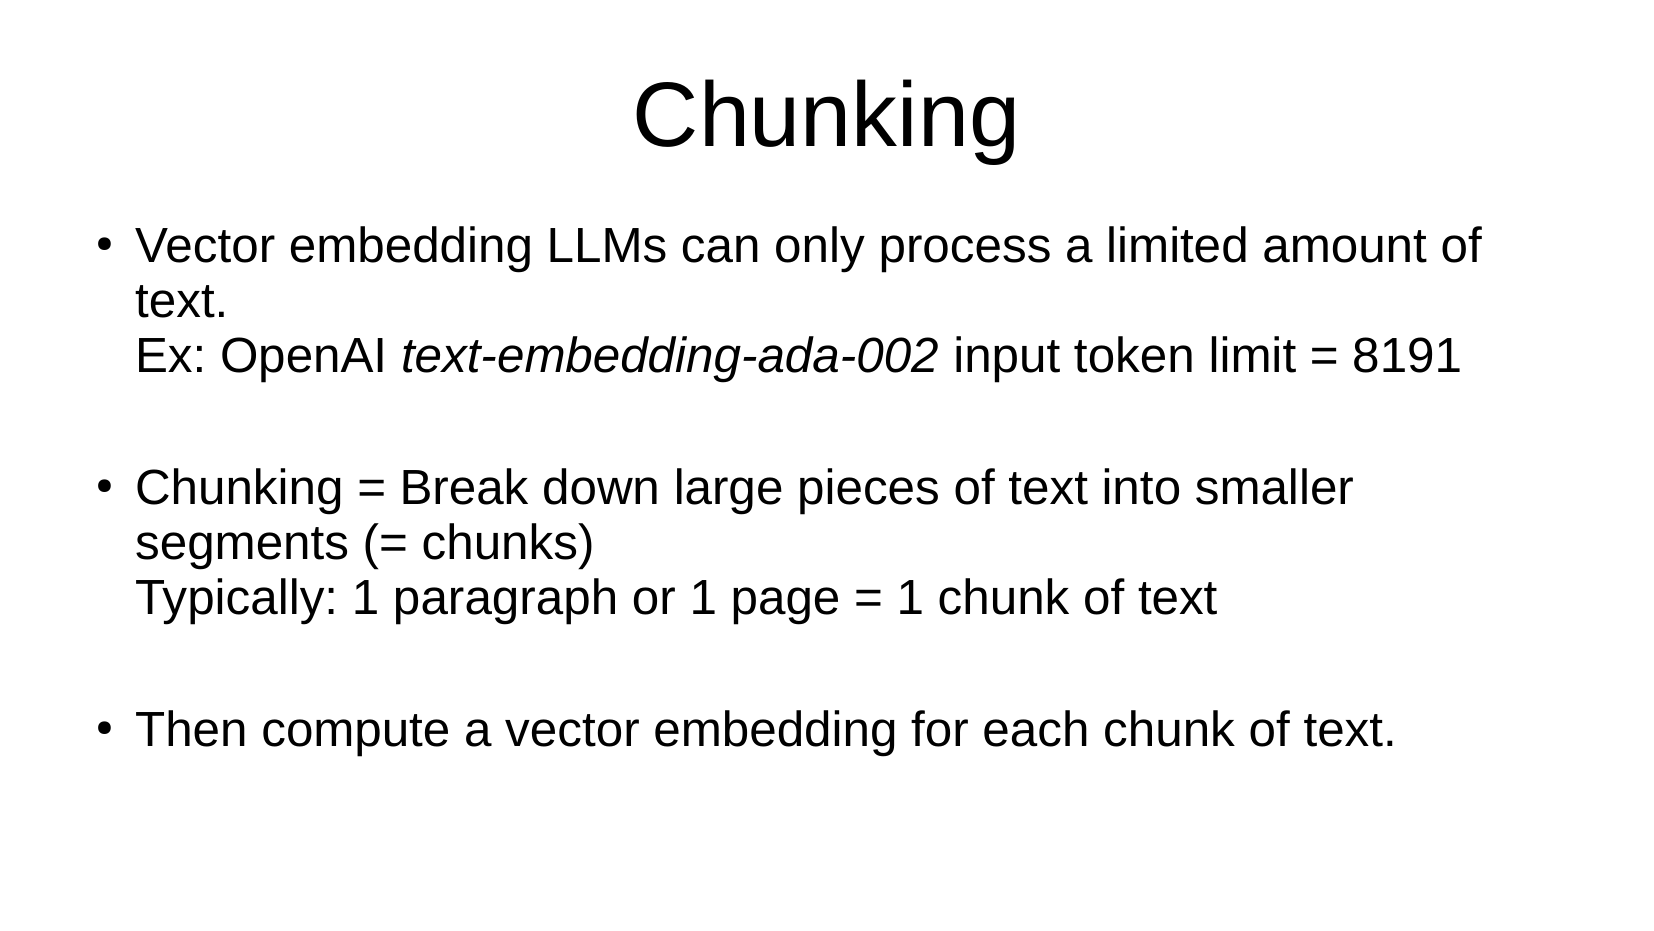

# Chunking
Vector embedding LLMs can only process a limited amount of text.
Ex: OpenAI text-embedding-ada-002 input token limit = 8191
Chunking = Break down large pieces of text into smaller segments (= chunks)
Typically: 1 paragraph or 1 page = 1 chunk of text
Then compute a vector embedding for each chunk of text.